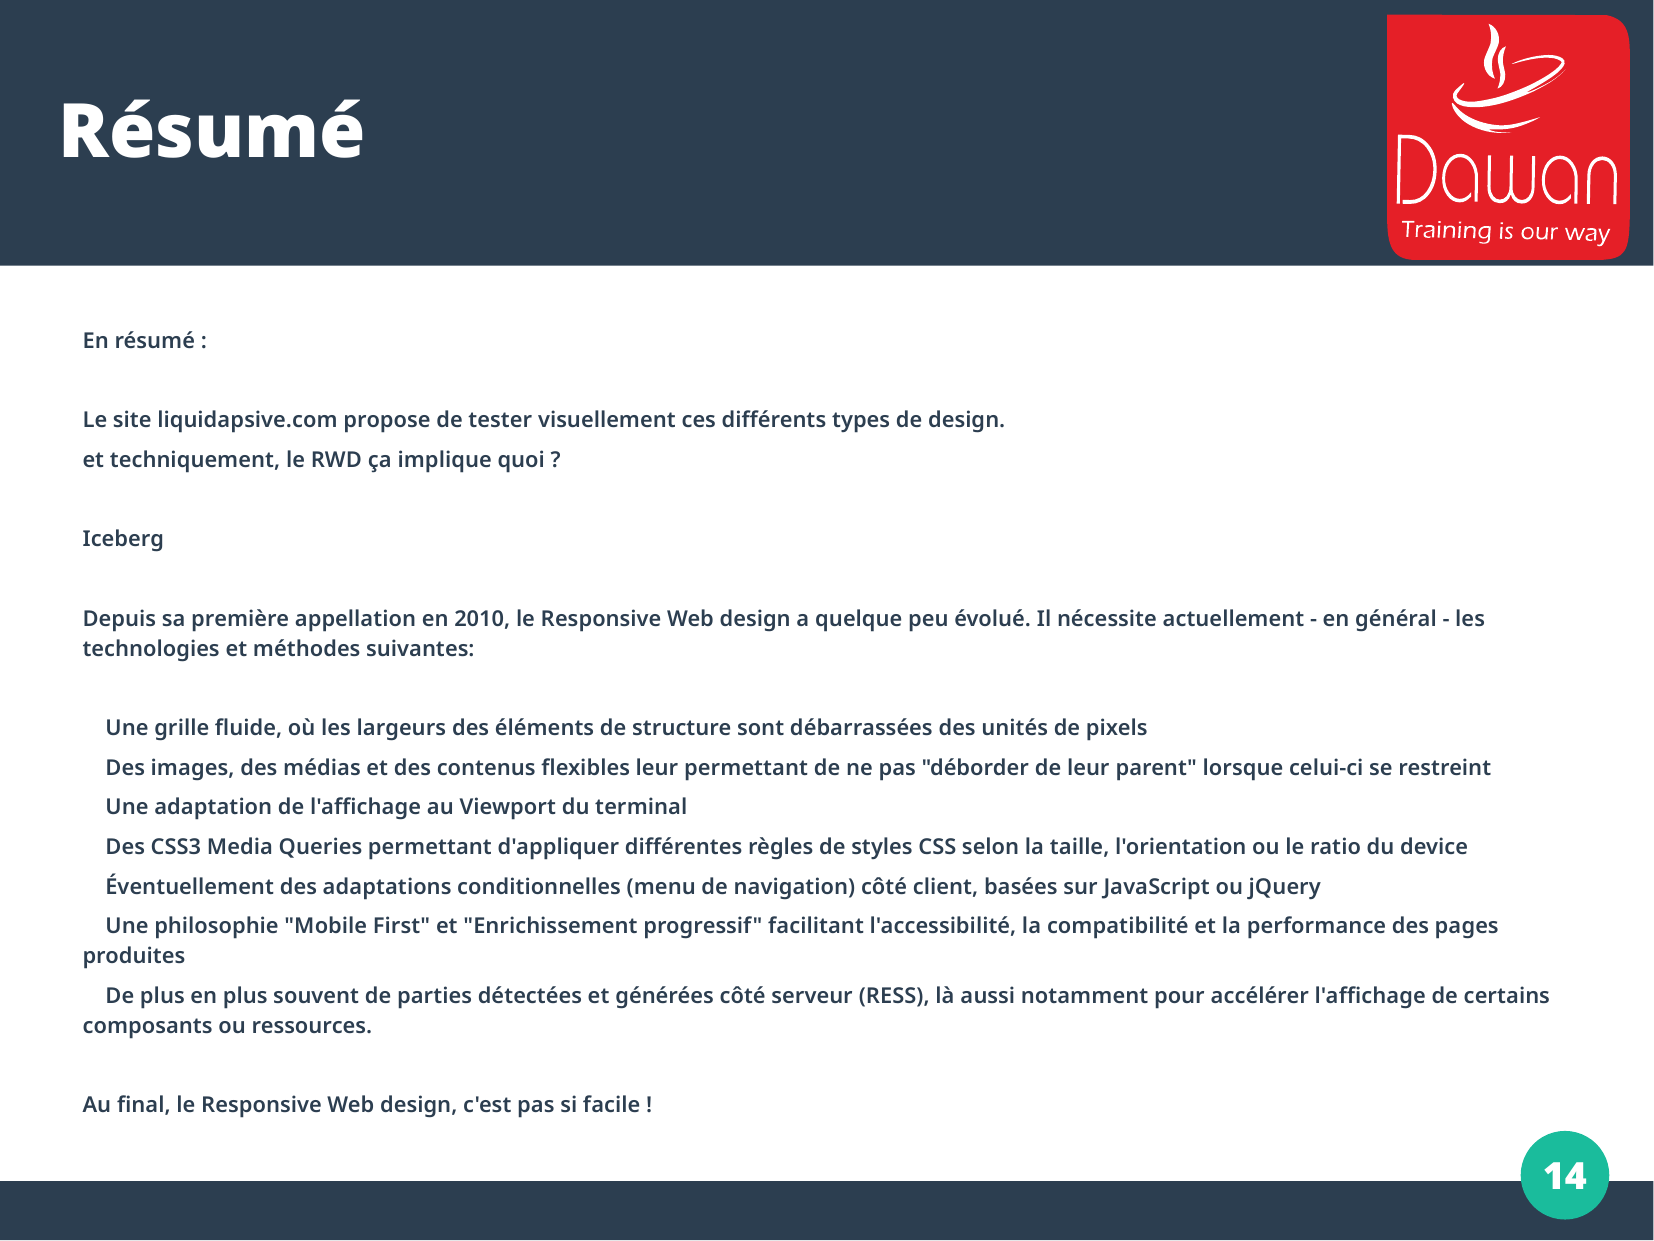

# Résumé
En résumé :
Le site liquidapsive.com propose de tester visuellement ces différents types de design.
et techniquement, le RWD ça implique quoi ?
Iceberg
Depuis sa première appellation en 2010, le Responsive Web design a quelque peu évolué. Il nécessite actuellement - en général - les technologies et méthodes suivantes:
 Une grille fluide, où les largeurs des éléments de structure sont débarrassées des unités de pixels
 Des images, des médias et des contenus flexibles leur permettant de ne pas "déborder de leur parent" lorsque celui-ci se restreint
 Une adaptation de l'affichage au Viewport du terminal
 Des CSS3 Media Queries permettant d'appliquer différentes règles de styles CSS selon la taille, l'orientation ou le ratio du device
 Éventuellement des adaptations conditionnelles (menu de navigation) côté client, basées sur JavaScript ou jQuery
 Une philosophie "Mobile First" et "Enrichissement progressif" facilitant l'accessibilité, la compatibilité et la performance des pages produites
 De plus en plus souvent de parties détectées et générées côté serveur (RESS), là aussi notamment pour accélérer l'affichage de certains composants ou ressources.
Au final, le Responsive Web design, c'est pas si facile !
14